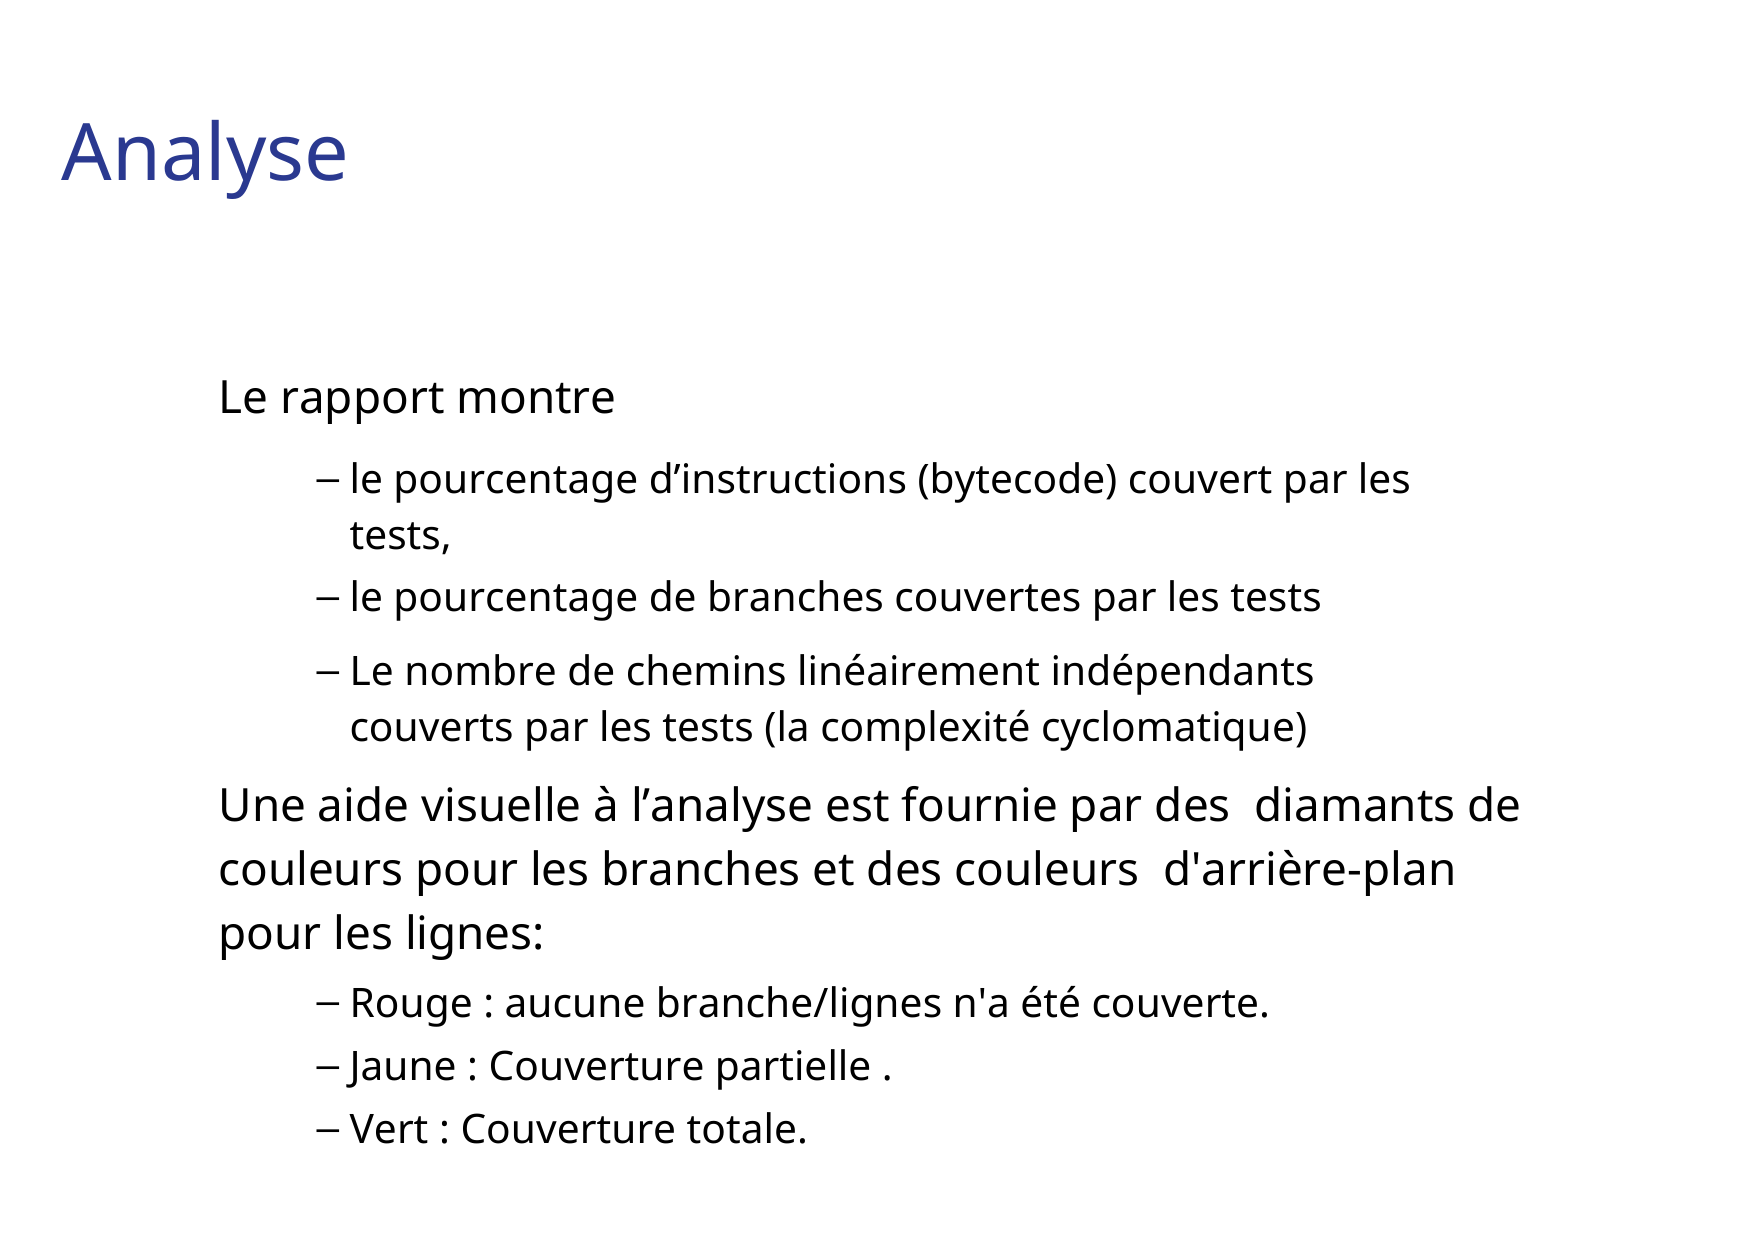

# Analyse
Le rapport montre
le pourcentage d’instructions (bytecode) couvert par les tests,
le pourcentage de branches couvertes par les tests
Le nombre de chemins linéairement indépendants couverts par les tests (la complexité cyclomatique)
Une aide visuelle à l’analyse est fournie par des diamants de couleurs pour les branches et des couleurs d'arrière-plan pour les lignes:
Rouge : aucune branche/lignes n'a été couverte.
Jaune : Couverture partielle .
Vert : Couverture totale.